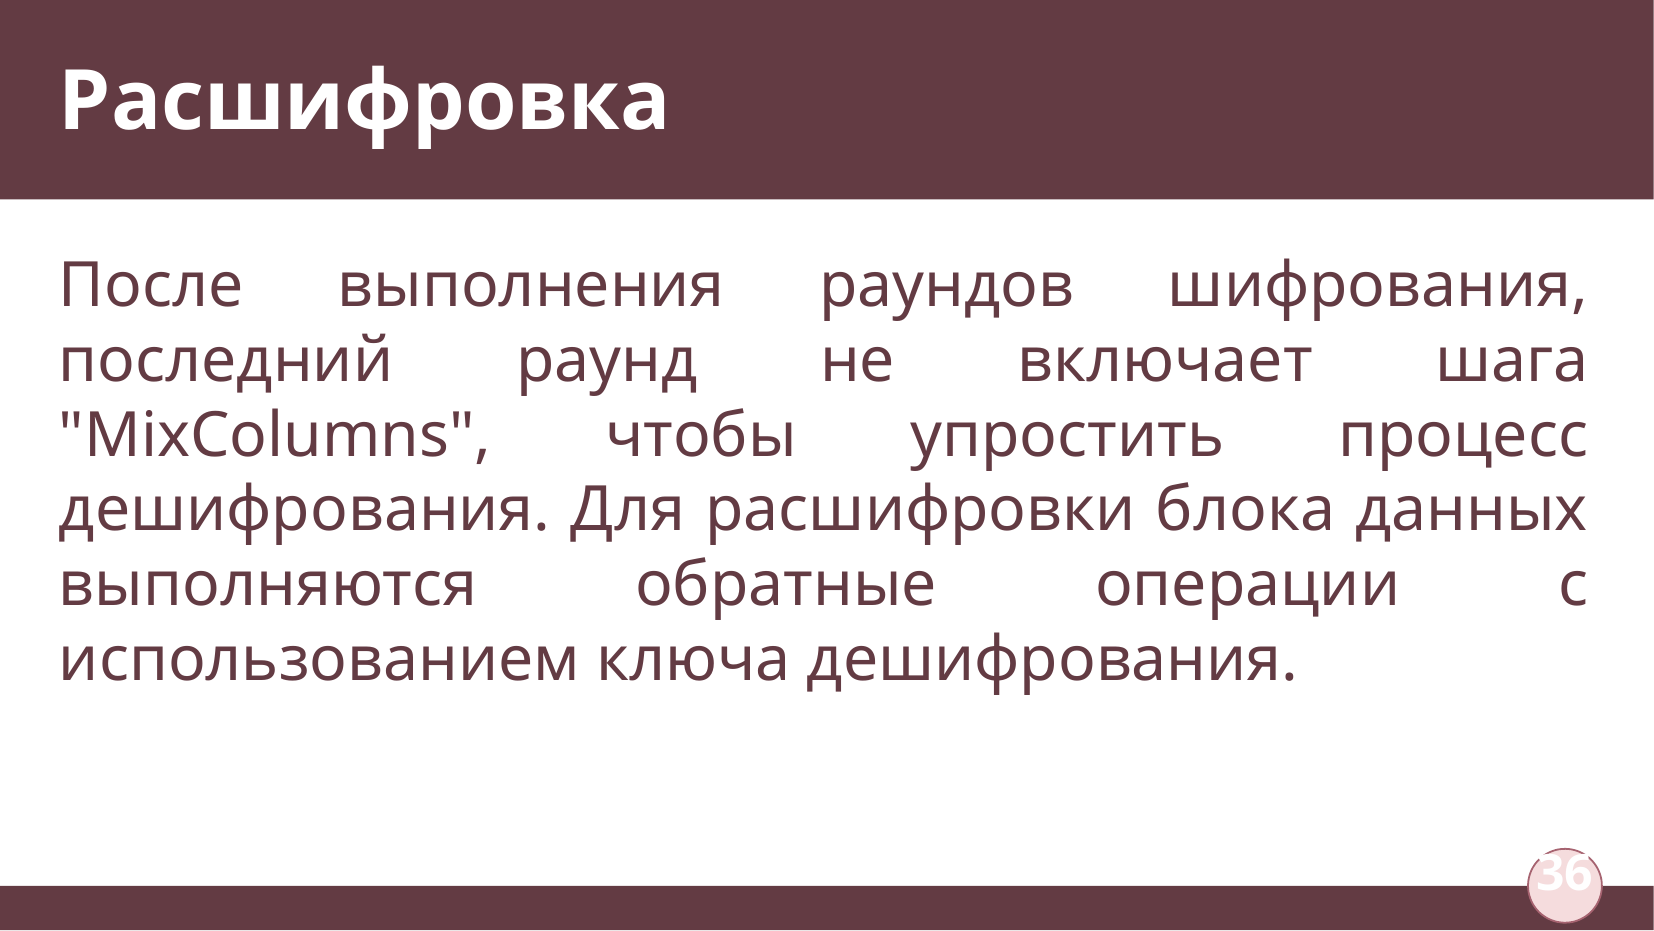

# Расшифровка
После выполнения раундов шифрования, последний раунд не включает шага "MixColumns", чтобы упростить процесс дешифрования. Для расшифровки блока данных выполняются обратные операции с использованием ключа дешифрования.